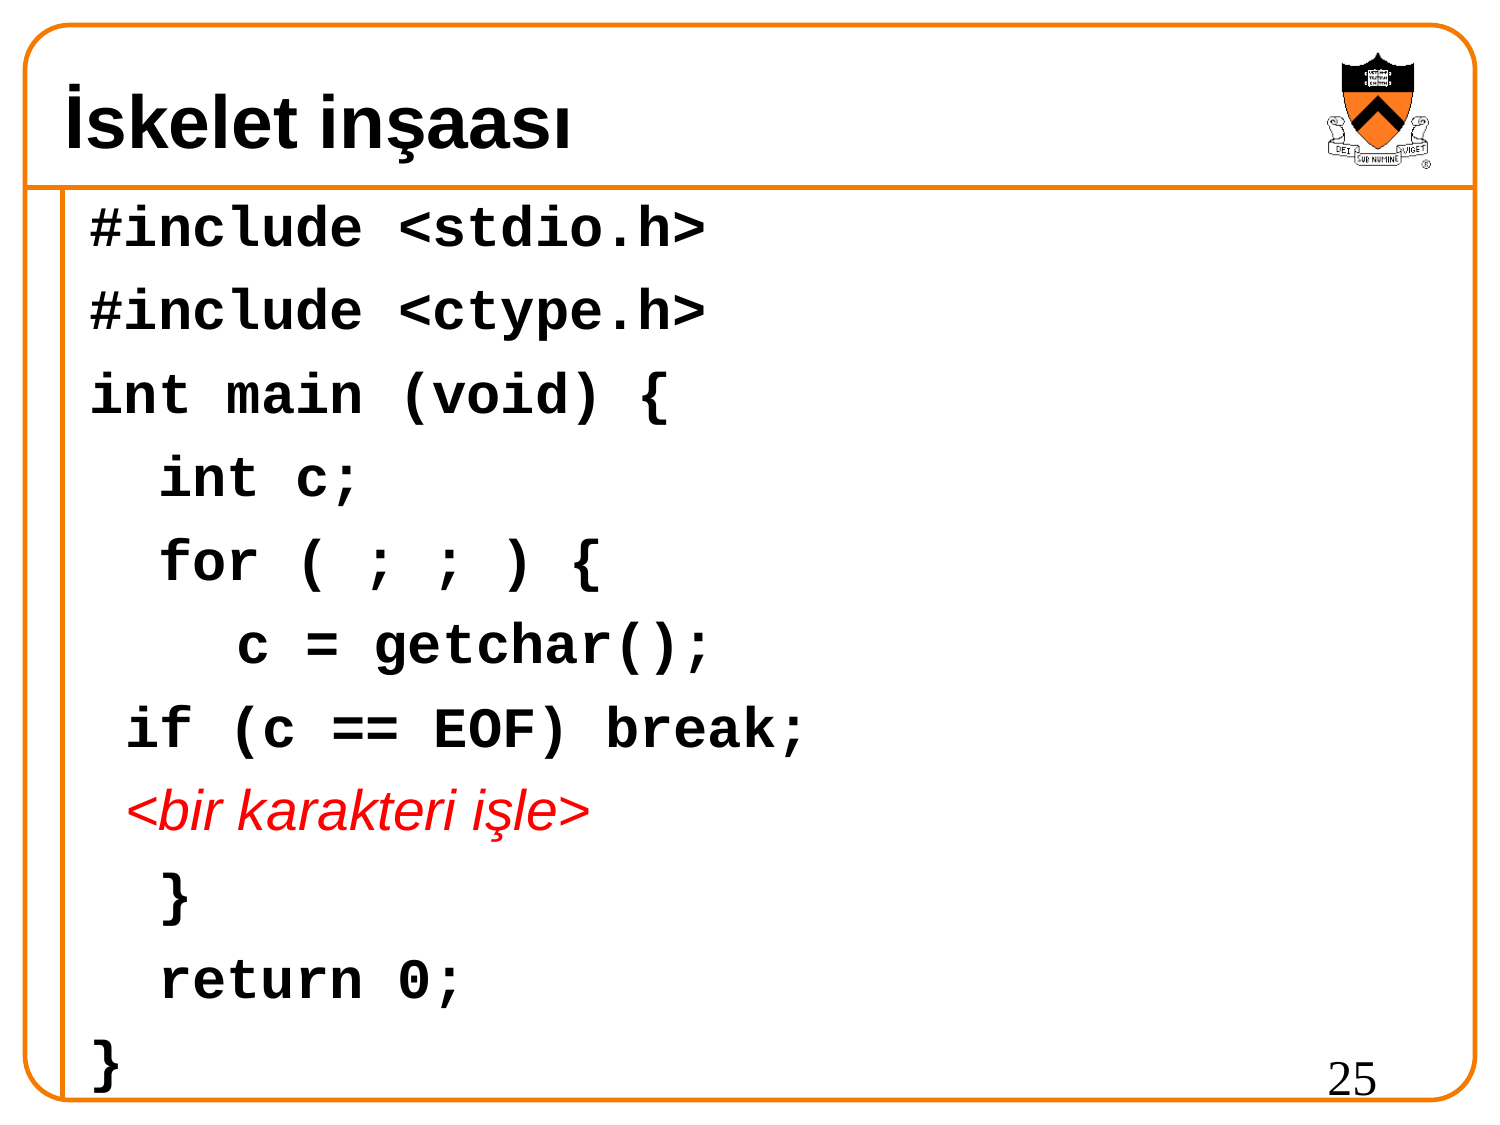

İskelet inşaası
# #include <stdio.h>
#include <ctype.h>
int main (void) {
 int c;
 for ( ; ; ) {
 	c = getchar();
		if (c == EOF) break;
		<bir karakteri işle>
 }
 return 0;
}
25